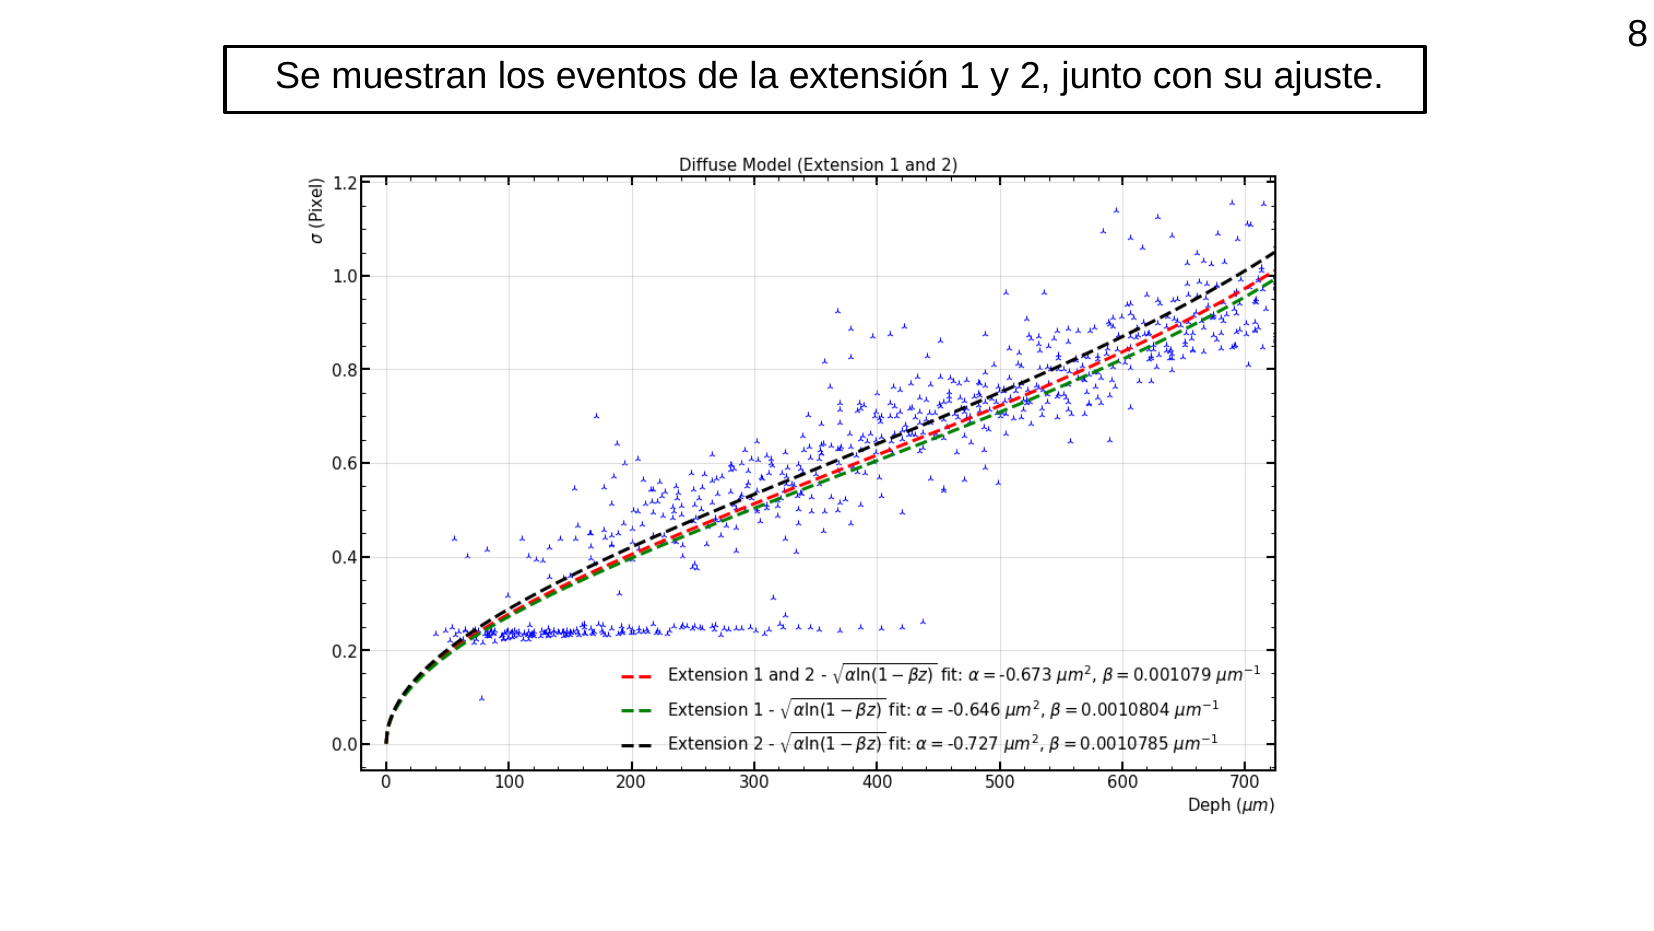

Se muestran los eventos de la extensión 1 y 2, junto con su ajuste.